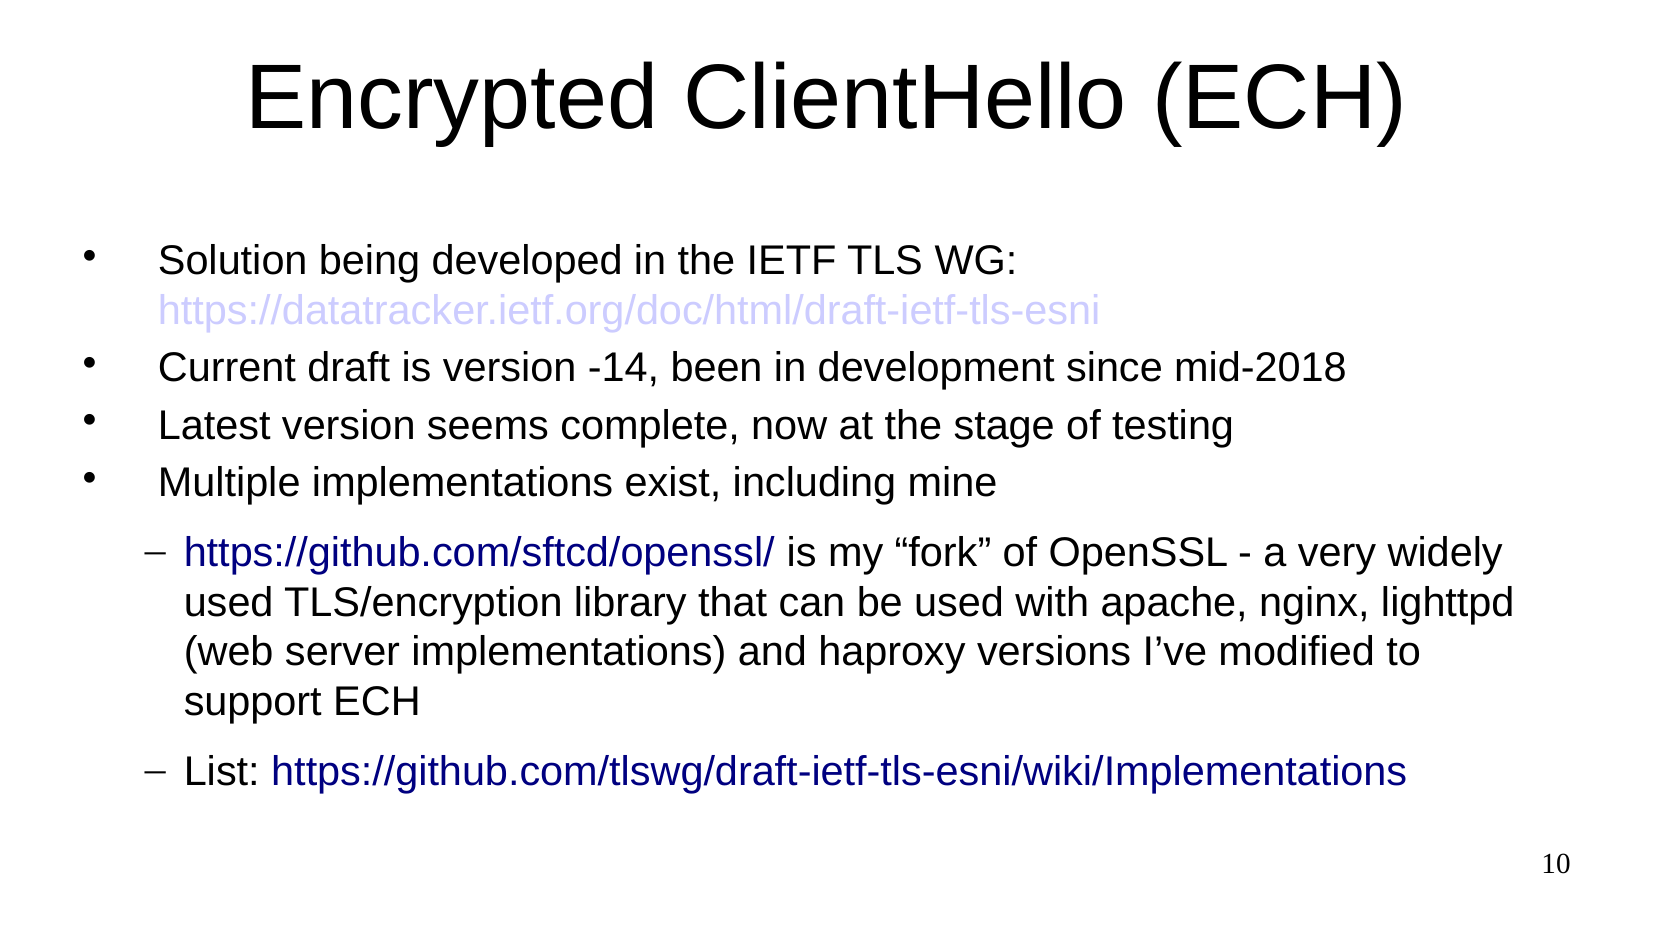

# Encrypted ClientHello (ECH)
Solution being developed in the IETF TLS WG: https://datatracker.ietf.org/doc/html/draft-ietf-tls-esni
Current draft is version -14, been in development since mid-2018
Latest version seems complete, now at the stage of testing
Multiple implementations exist, including mine
https://github.com/sftcd/openssl/ is my “fork” of OpenSSL - a very widely used TLS/encryption library that can be used with apache, nginx, lighttpd (web server implementations) and haproxy versions I’ve modified to support ECH
List: https://github.com/tlswg/draft-ietf-tls-esni/wiki/Implementations
10